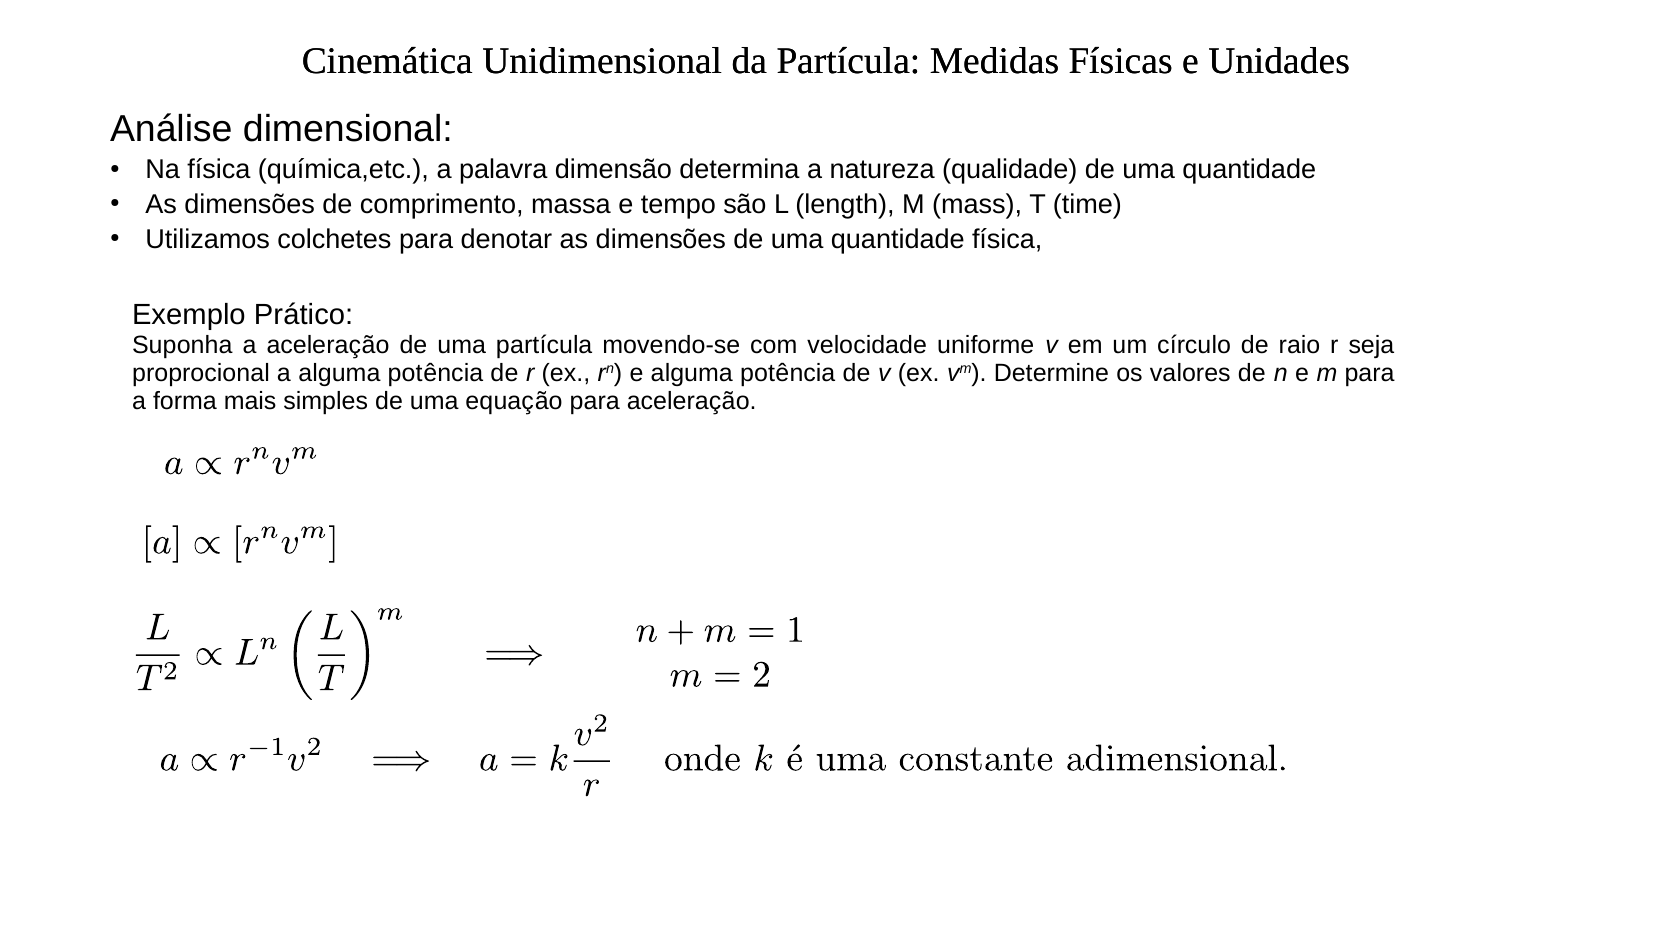

Cinemática Unidimensional da Partícula: Medidas Físicas e Unidades
Cinemática Unidimensional da Partícula: Medidas Físicas e Unidades
Análise dimensional:
Na física (química,etc.), a palavra dimensão determina a natureza (qualidade) de uma quantidade
As dimensões de comprimento, massa e tempo são L (length), M (mass), T (time)
Utilizamos colchetes para denotar as dimensões de uma quantidade física,
Exemplo Prático:
Suponha a aceleração de uma partícula movendo-se com velocidade uniforme v em um círculo de raio r seja proprocional a alguma potência de r (ex., rn) e alguma potência de v (ex. vm). Determine os valores de n e m para a forma mais simples de uma equação para aceleração.